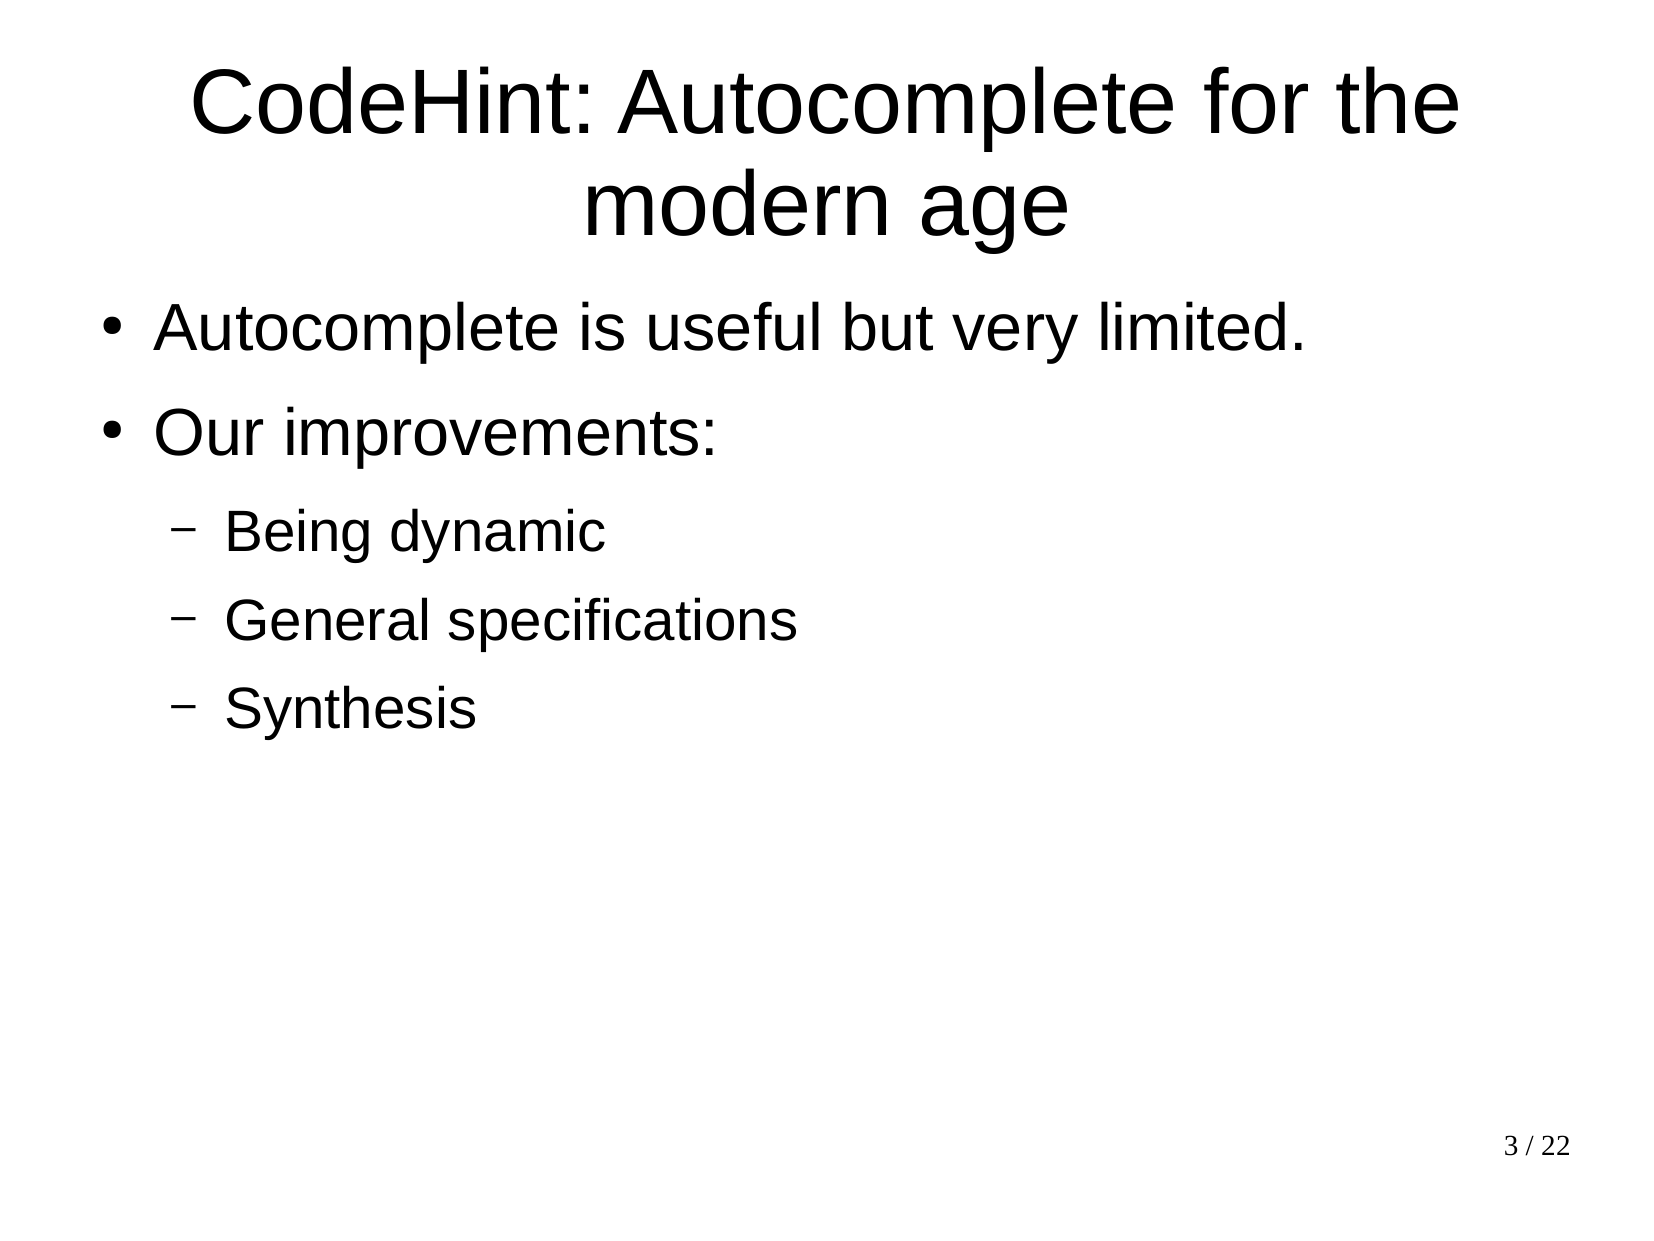

# CodeHint: Autocomplete for the modern age
Autocomplete is useful but very limited.
Our improvements:
Being dynamic
General specifications
Synthesis
3